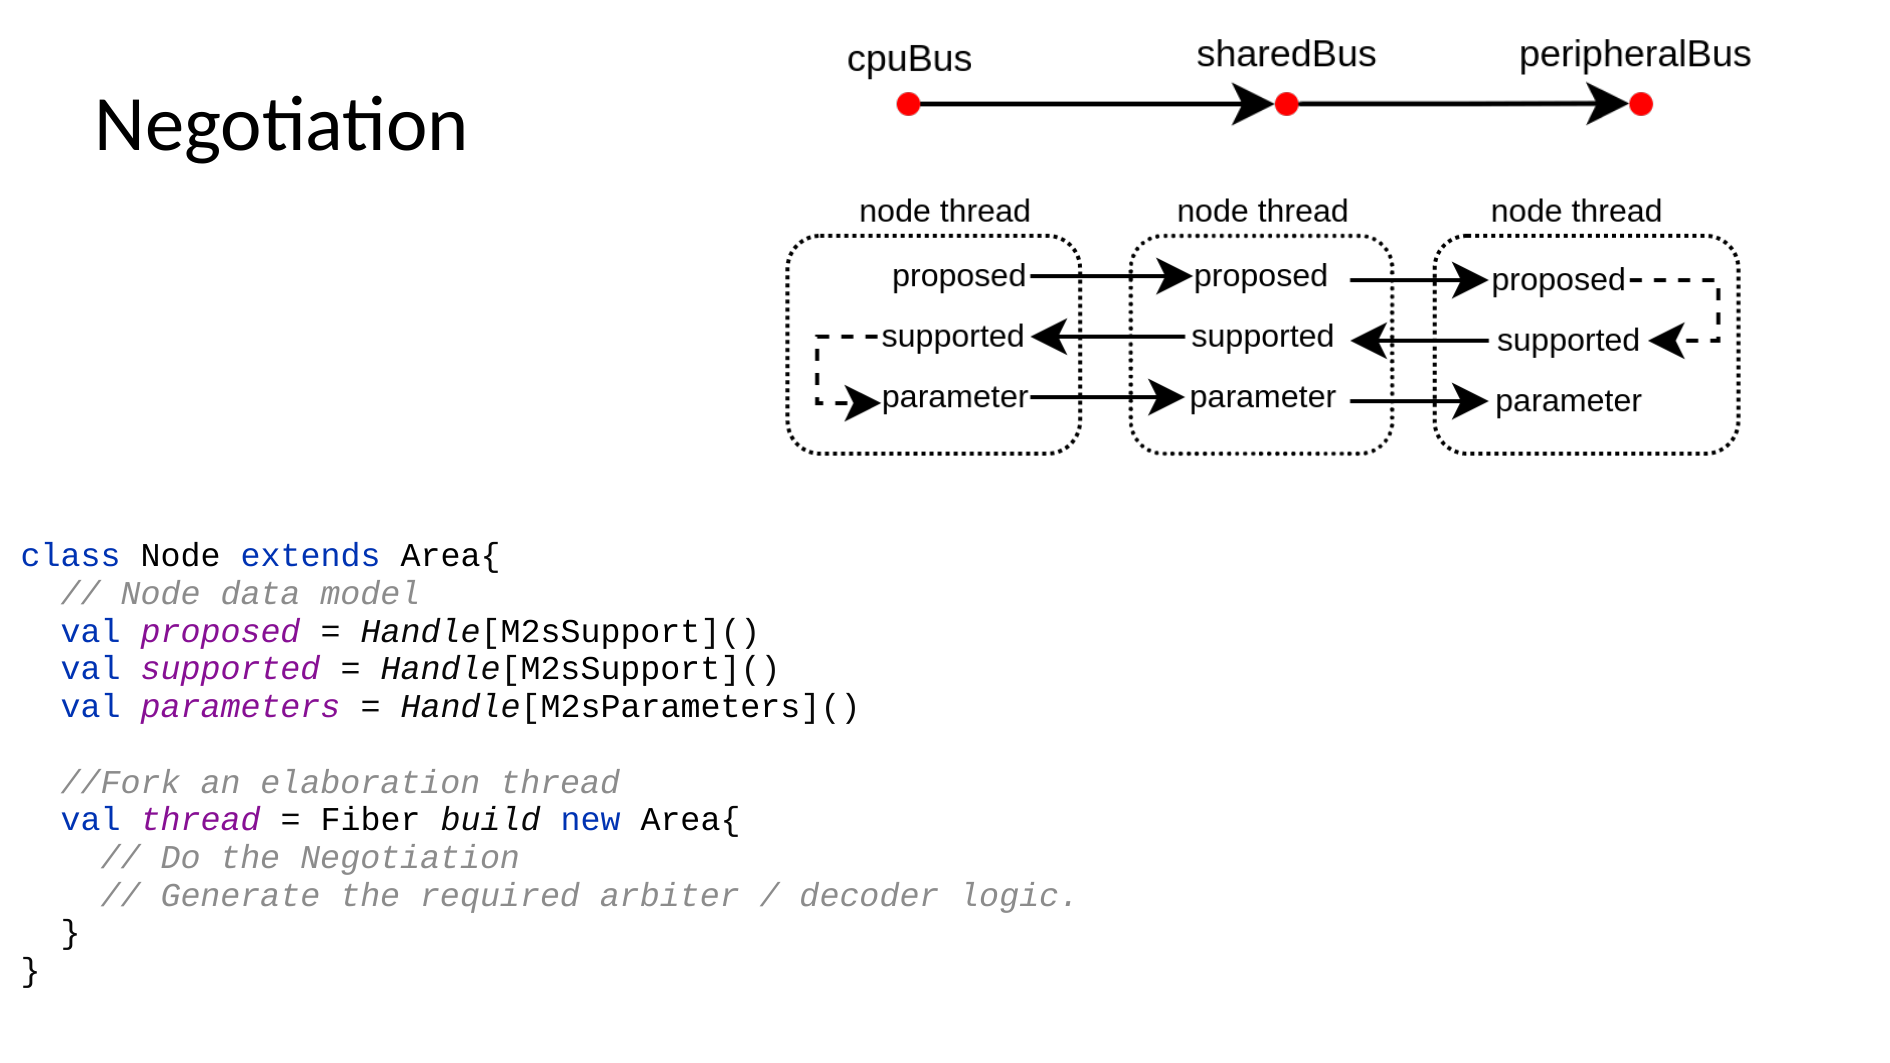

# Negotiation
class Node extends Area{
 // Node data model
 val proposed = Handle[M2sSupport]()
 val supported = Handle[M2sSupport]()
 val parameters = Handle[M2sParameters]()
 //Fork an elaboration thread
 val thread = Fiber build new Area{
 // Do the Negotiation
 // Generate the required arbiter / decoder logic.
 }
}